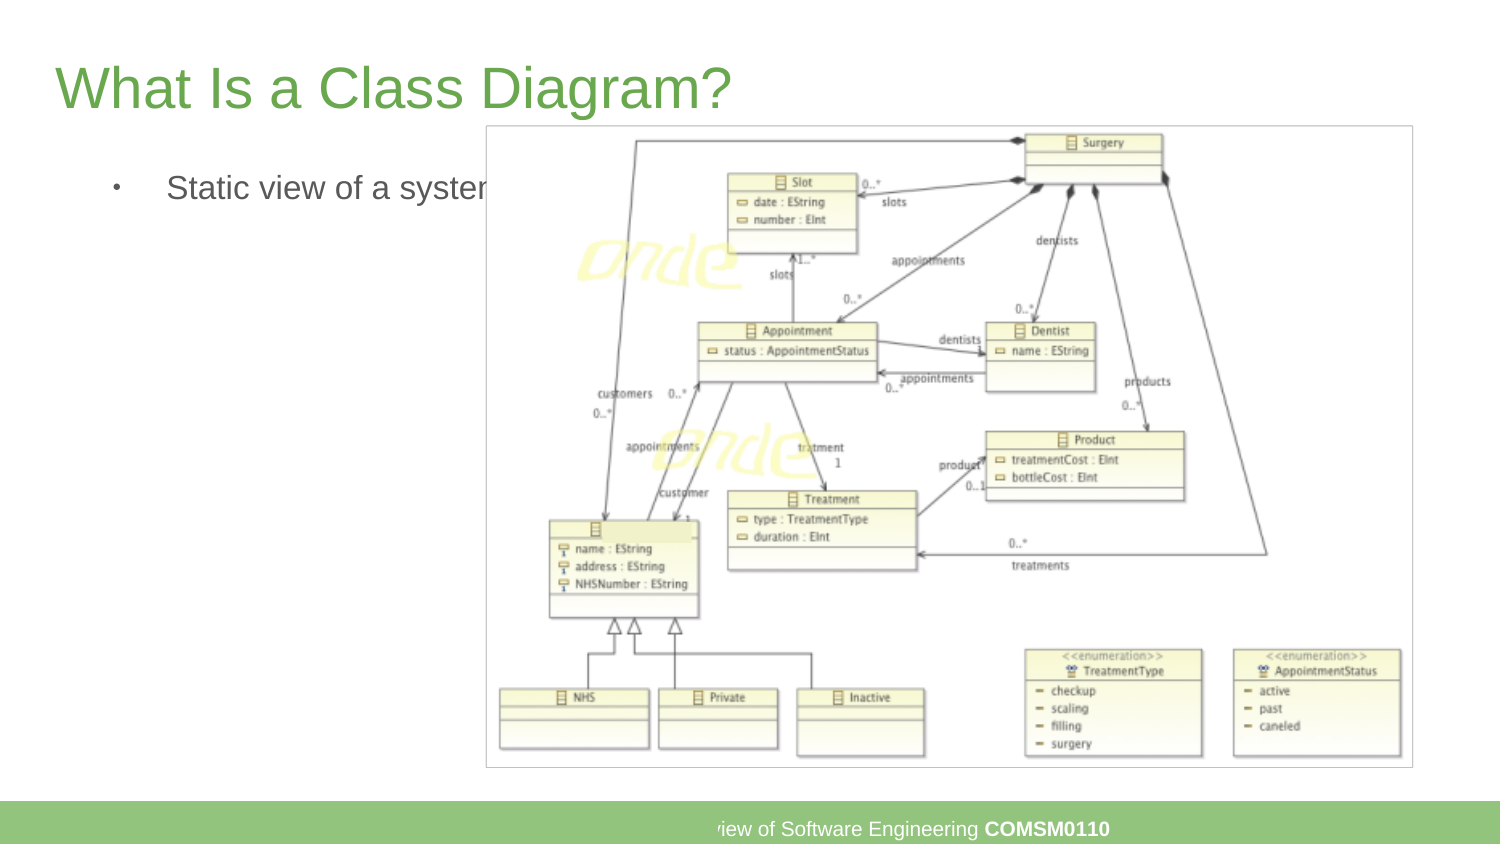

# What Is a Class Diagram?
Patient
Static view of a system